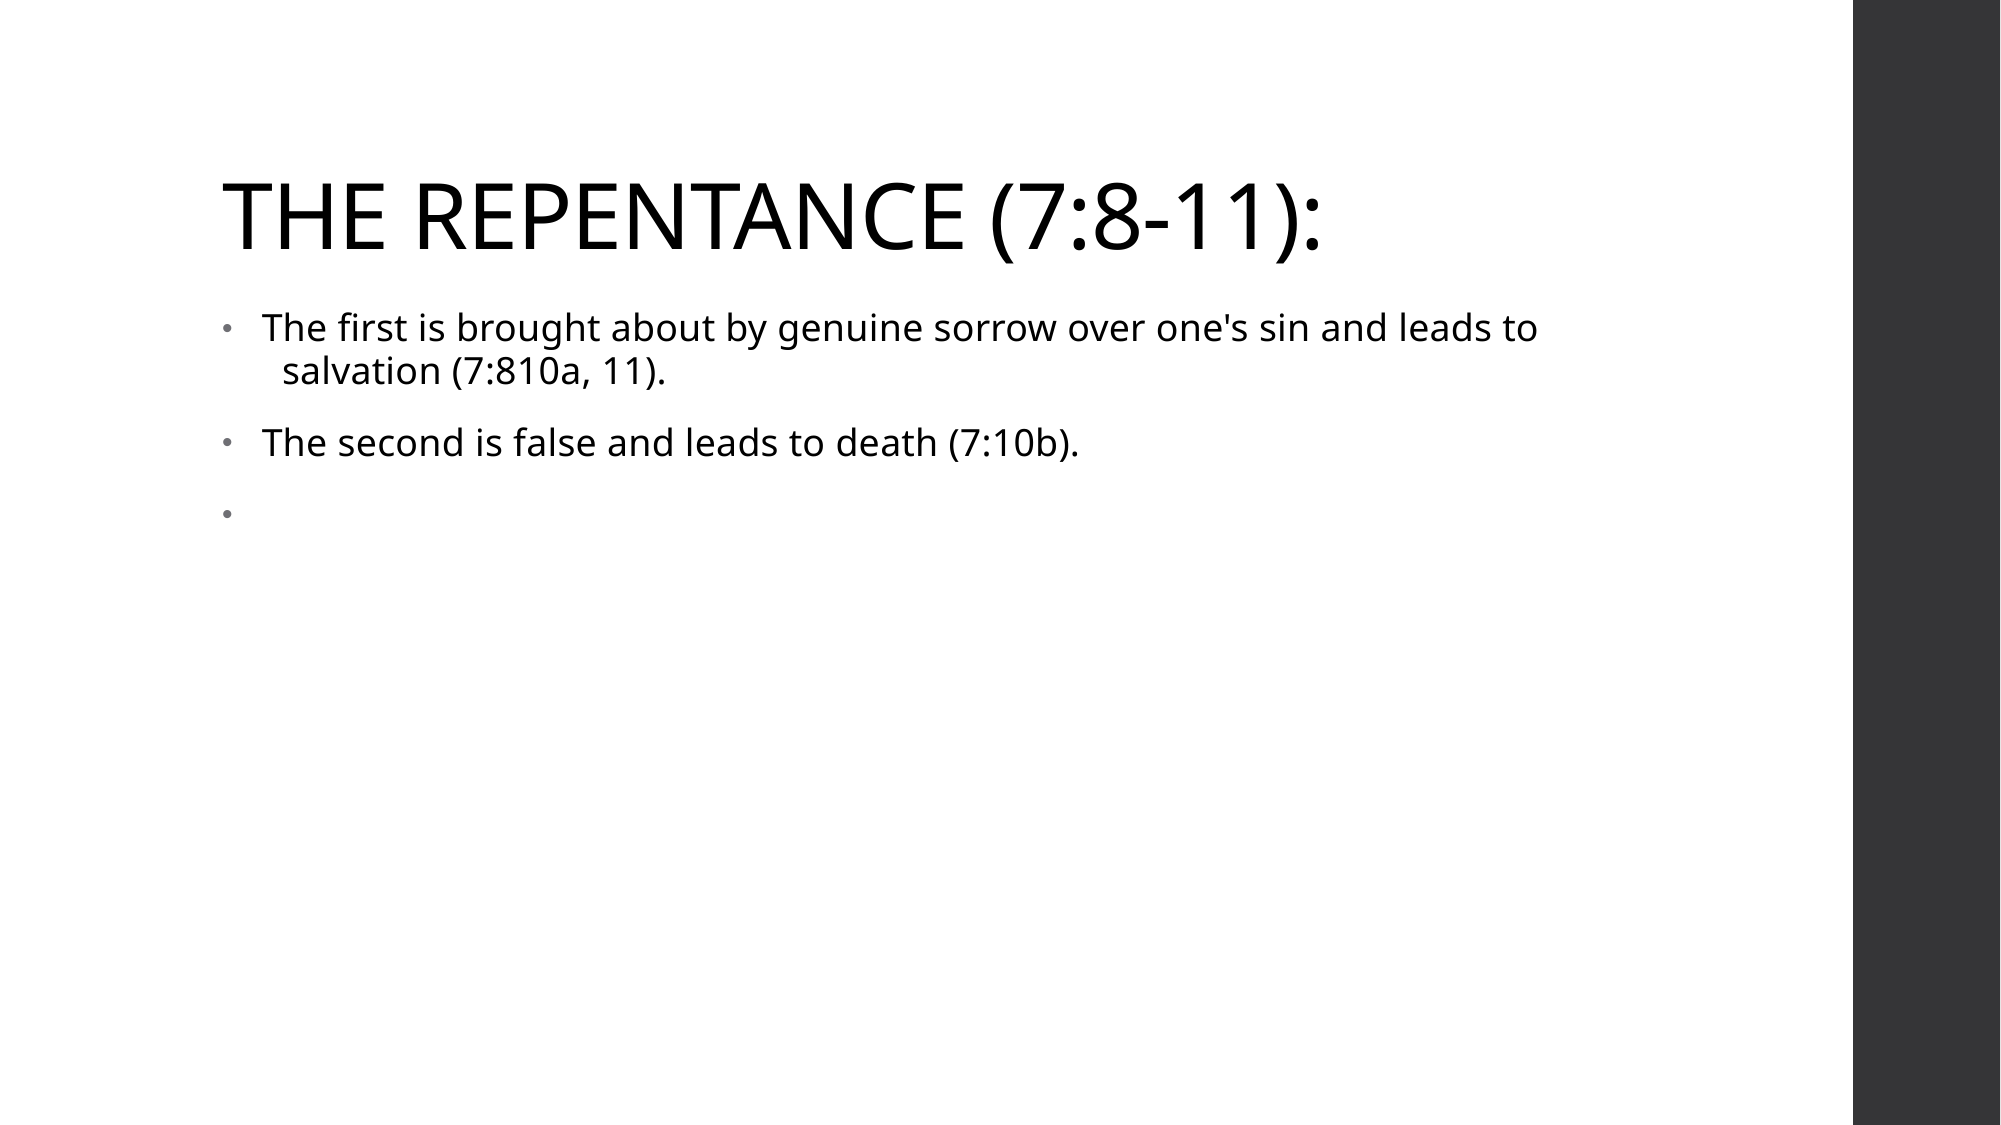

# THE REPENTANCE (7:8-11):
 The first is brought about by genuine sorrow over one's sin and leads to salvation (7:810a, 11).
 The second is false and leads to death (7:10b).